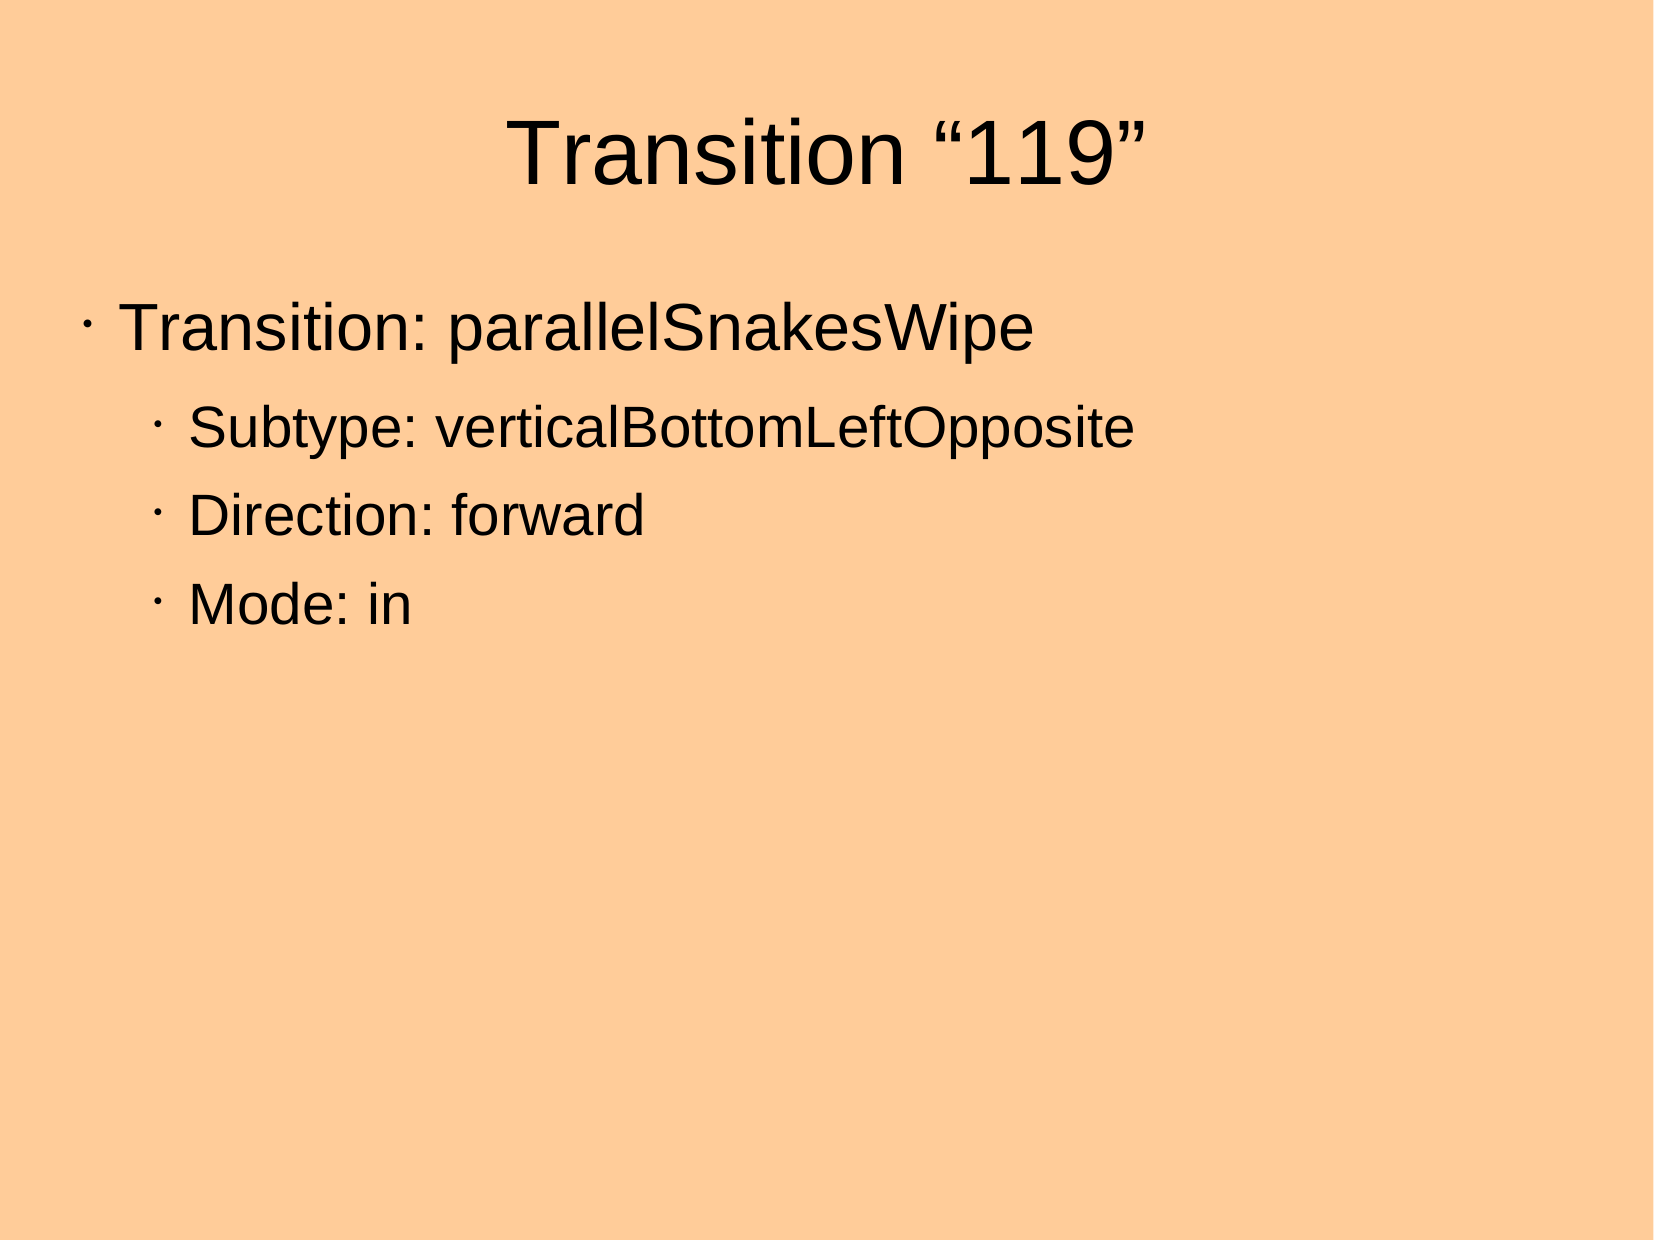

# Transition “119”
Transition: parallelSnakesWipe
Subtype: verticalBottomLeftOpposite
Direction: forward
Mode: in